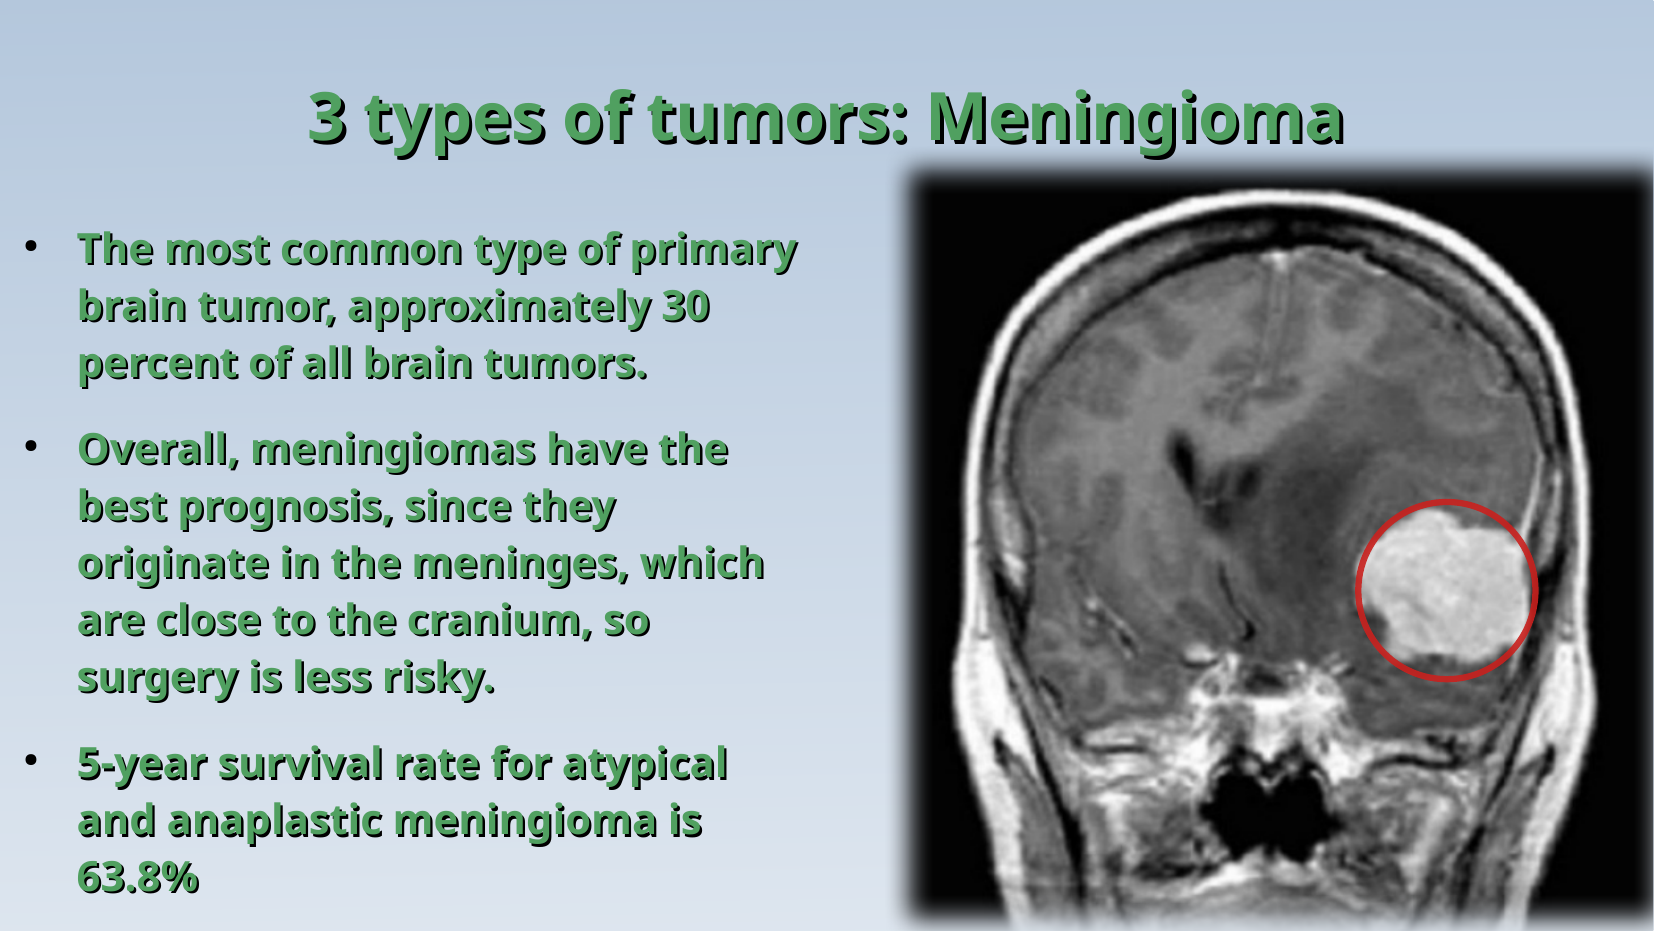

# 3 types of tumors: Meningioma
The most common type of primary brain tumor, approximately 30 percent of all brain tumors.
Overall, meningiomas have the best prognosis, since they originate in the meninges, which are close to the cranium, so surgery is less risky.
5-year survival rate for atypical and anaplastic meningioma is 63.8%